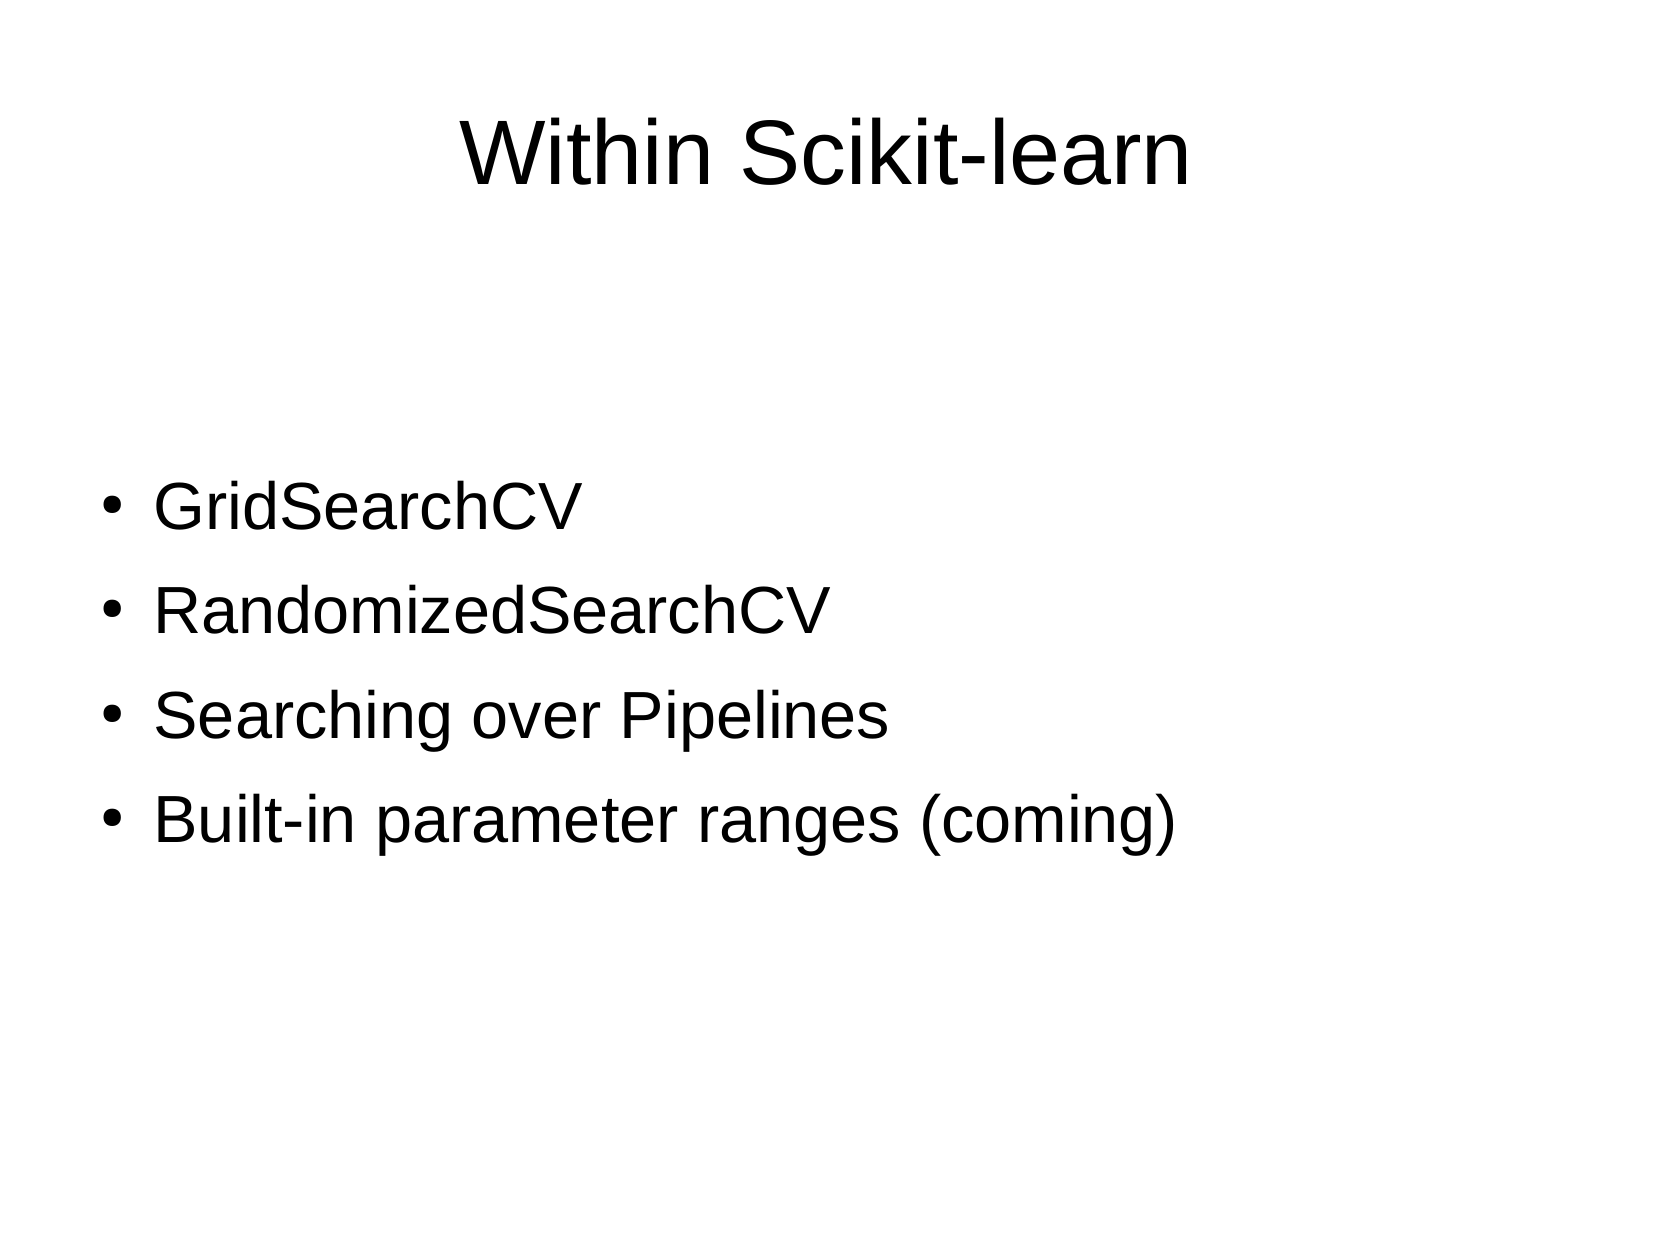

# Within Scikit-learn
GridSearchCV
RandomizedSearchCV
Searching over Pipelines
Built-in parameter ranges (coming)